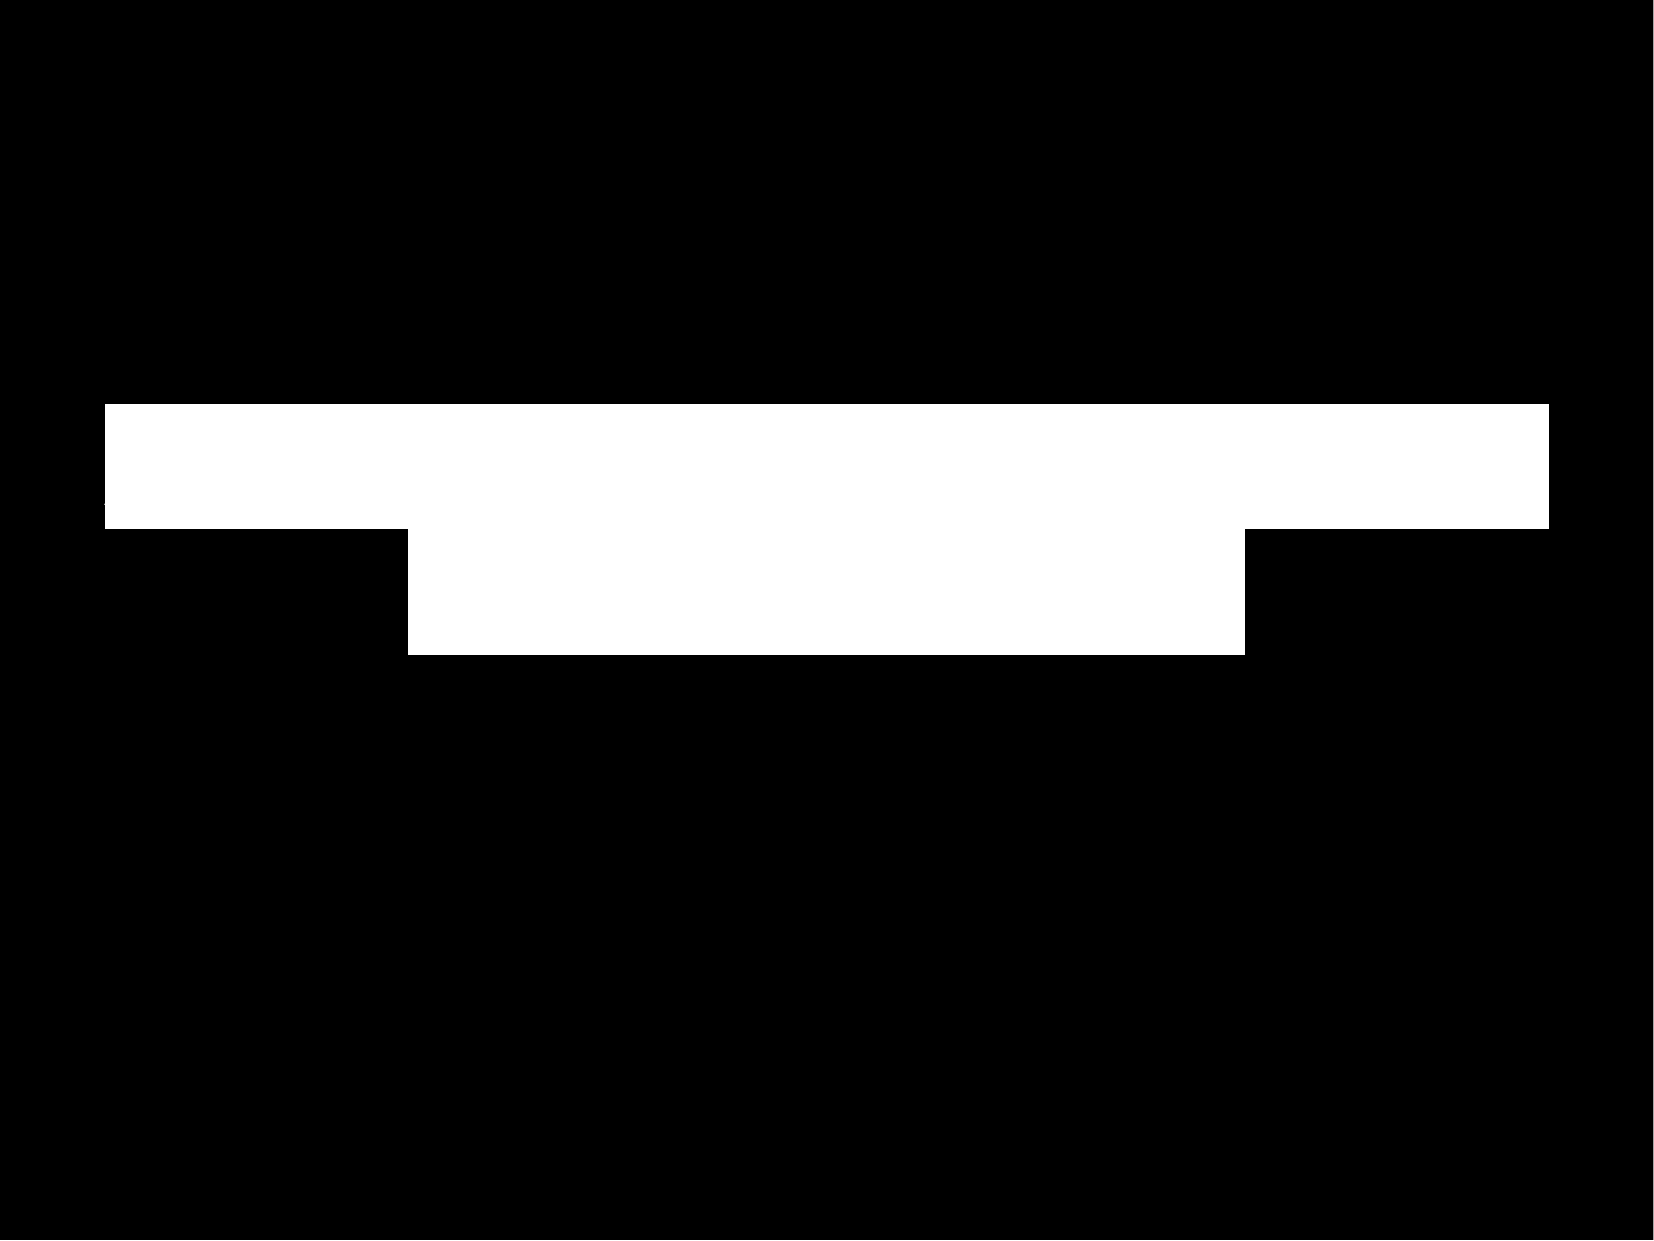

# A hora é chegada, o tempo é este e Ele vem...